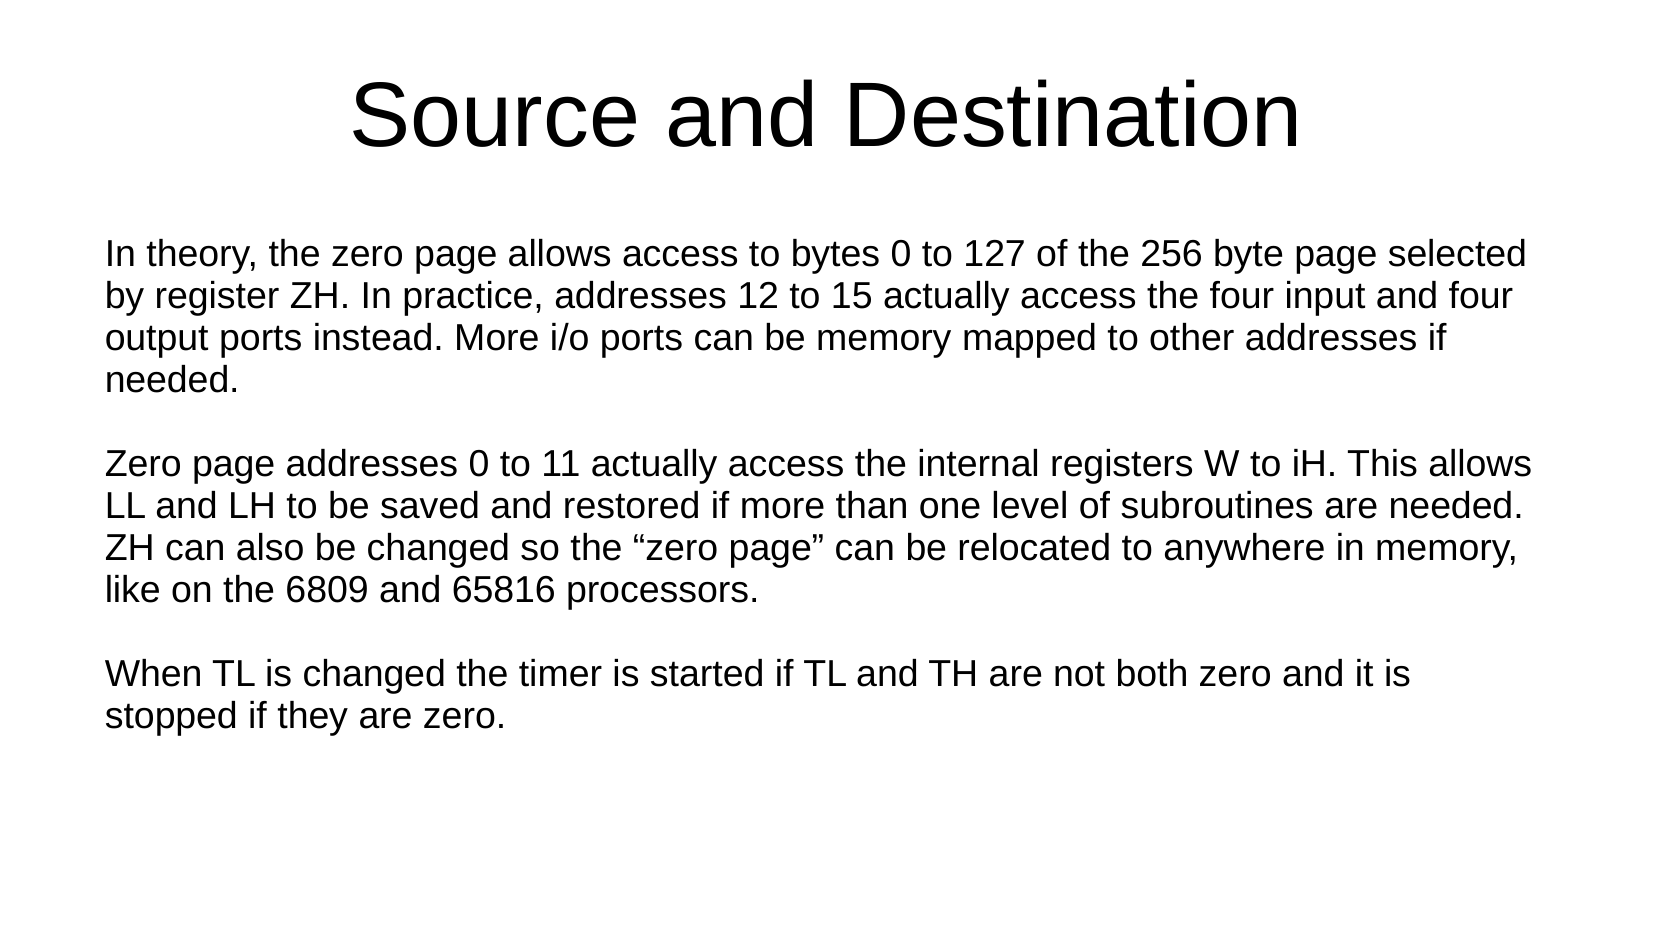

# Source and Destination
In theory, the zero page allows access to bytes 0 to 127 of the 256 byte page selected by register ZH. In practice, addresses 12 to 15 actually access the four input and four output ports instead. More i/o ports can be memory mapped to other addresses if needed.
Zero page addresses 0 to 11 actually access the internal registers W to iH. This allows LL and LH to be saved and restored if more than one level of subroutines are needed. ZH can also be changed so the “zero page” can be relocated to anywhere in memory, like on the 6809 and 65816 processors.
When TL is changed the timer is started if TL and TH are not both zero and it is stopped if they are zero.